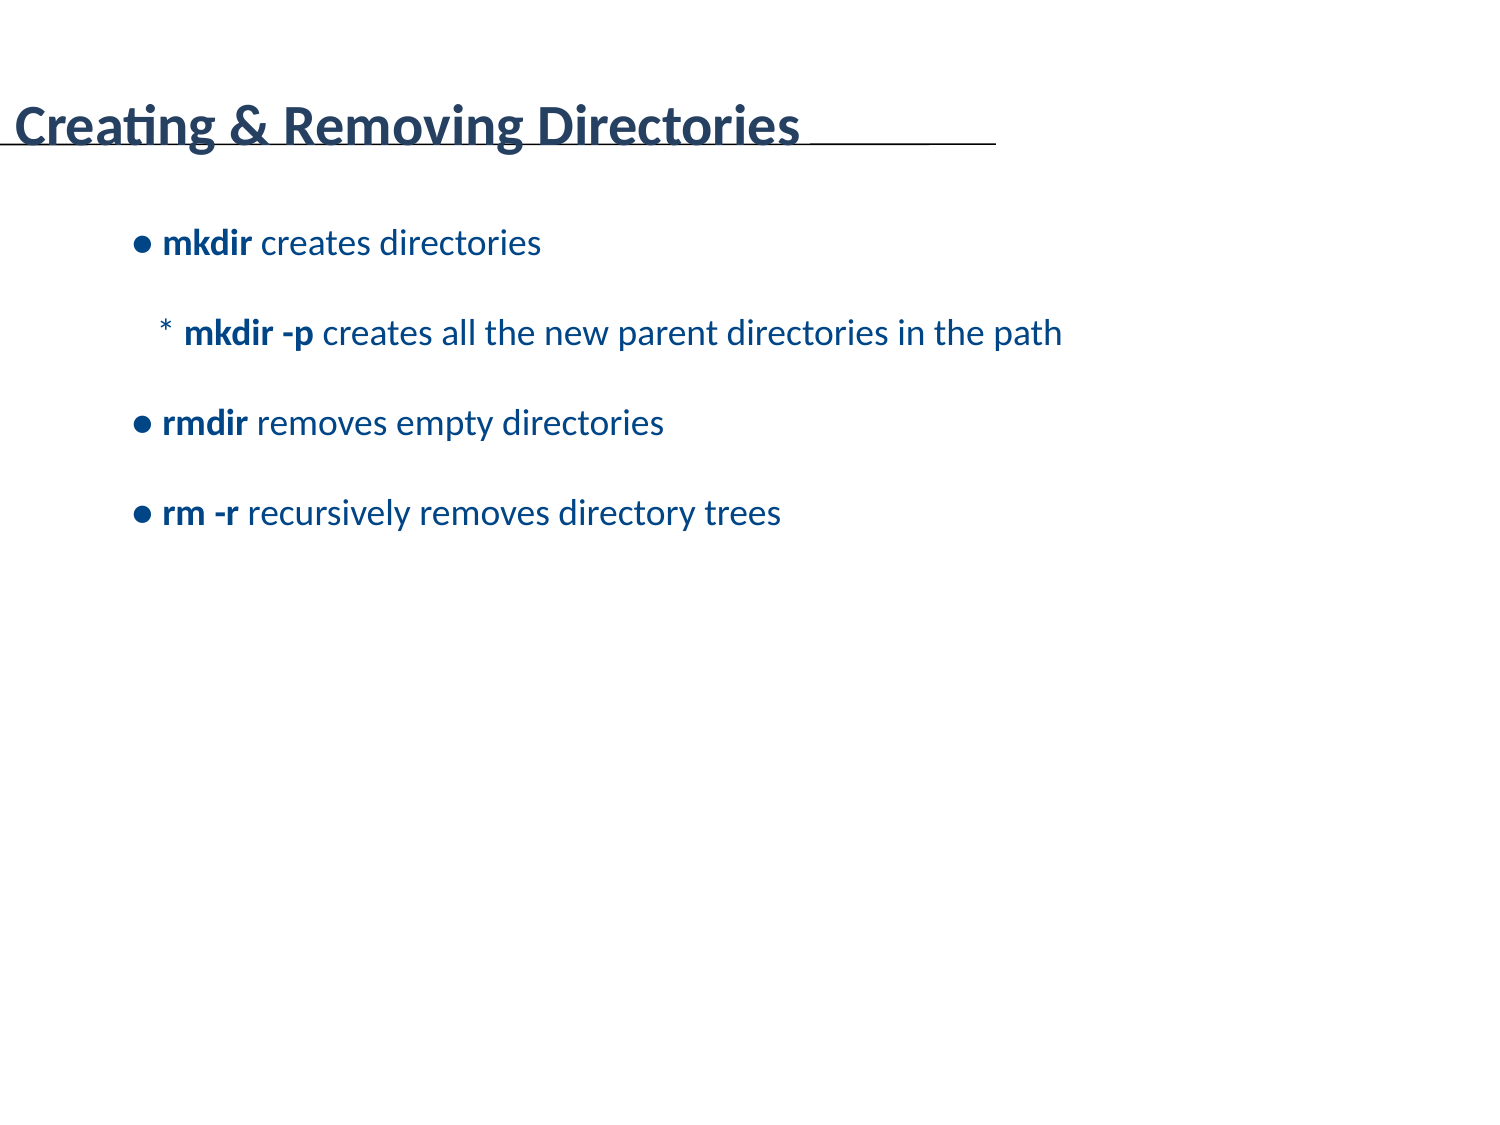

Creating & Removing Directories
● mkdir creates directories
 * mkdir -p creates all the new parent directories in the path
● rmdir removes empty directories
● rm -r recursively removes directory trees